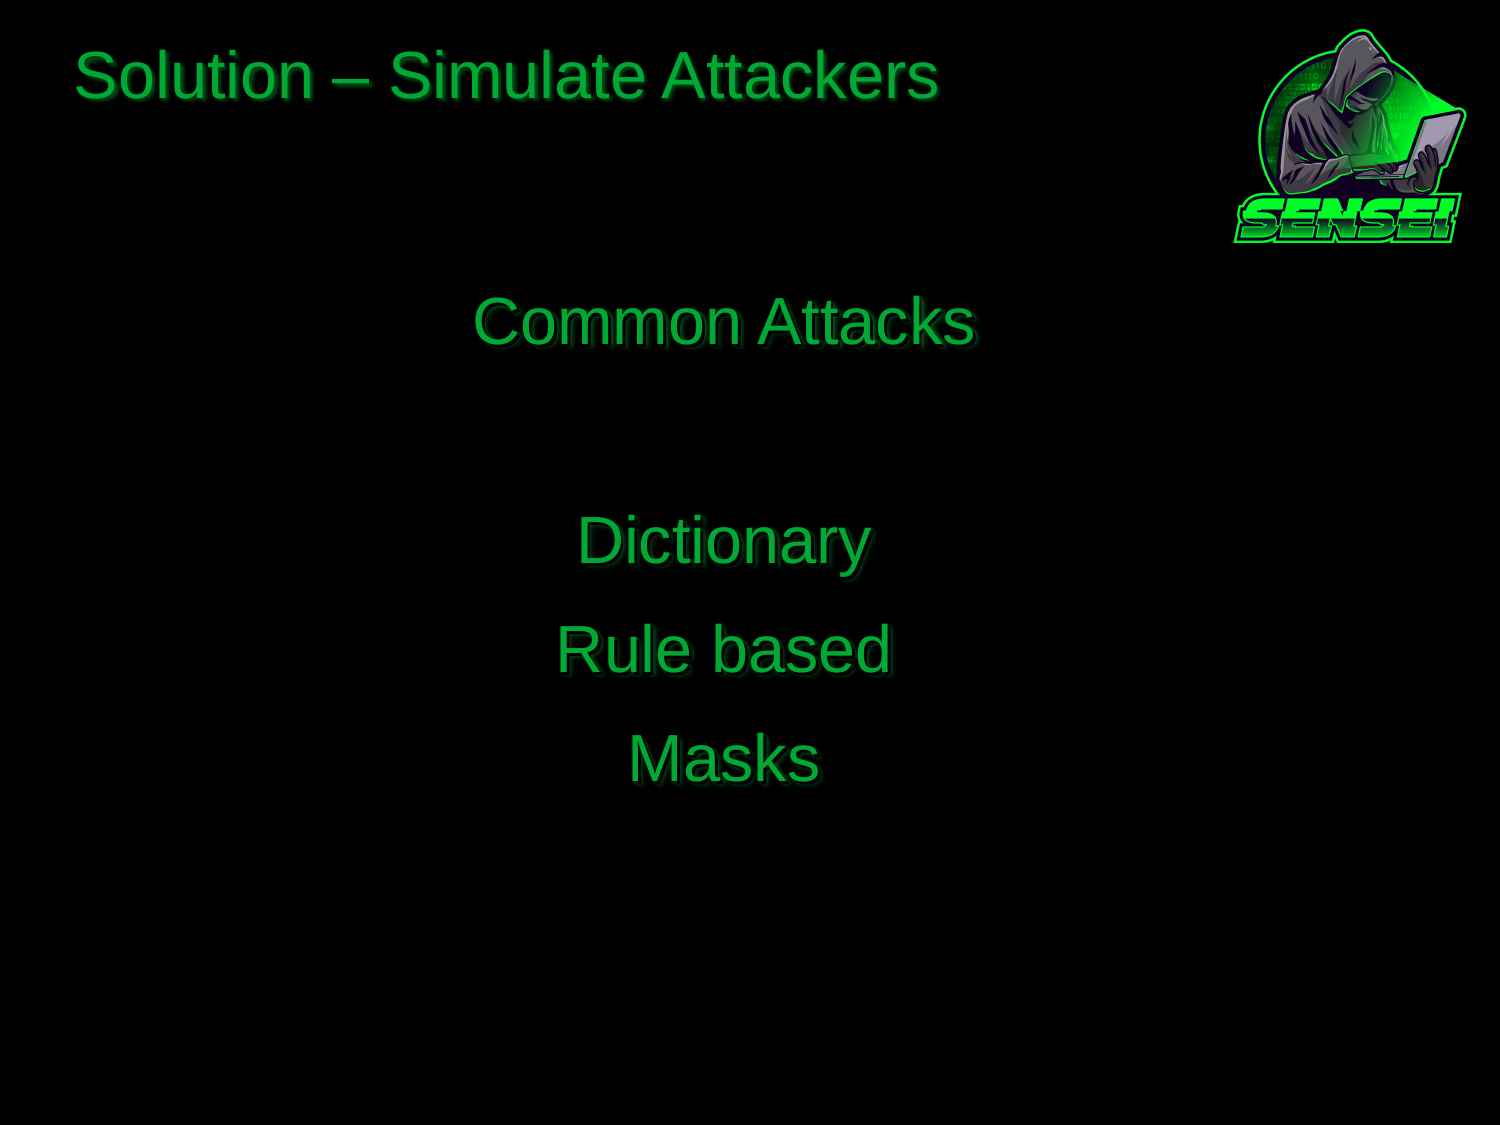

Solution – Simulate Attackers
# Common Attacks
Dictionary
Rule based
Masks